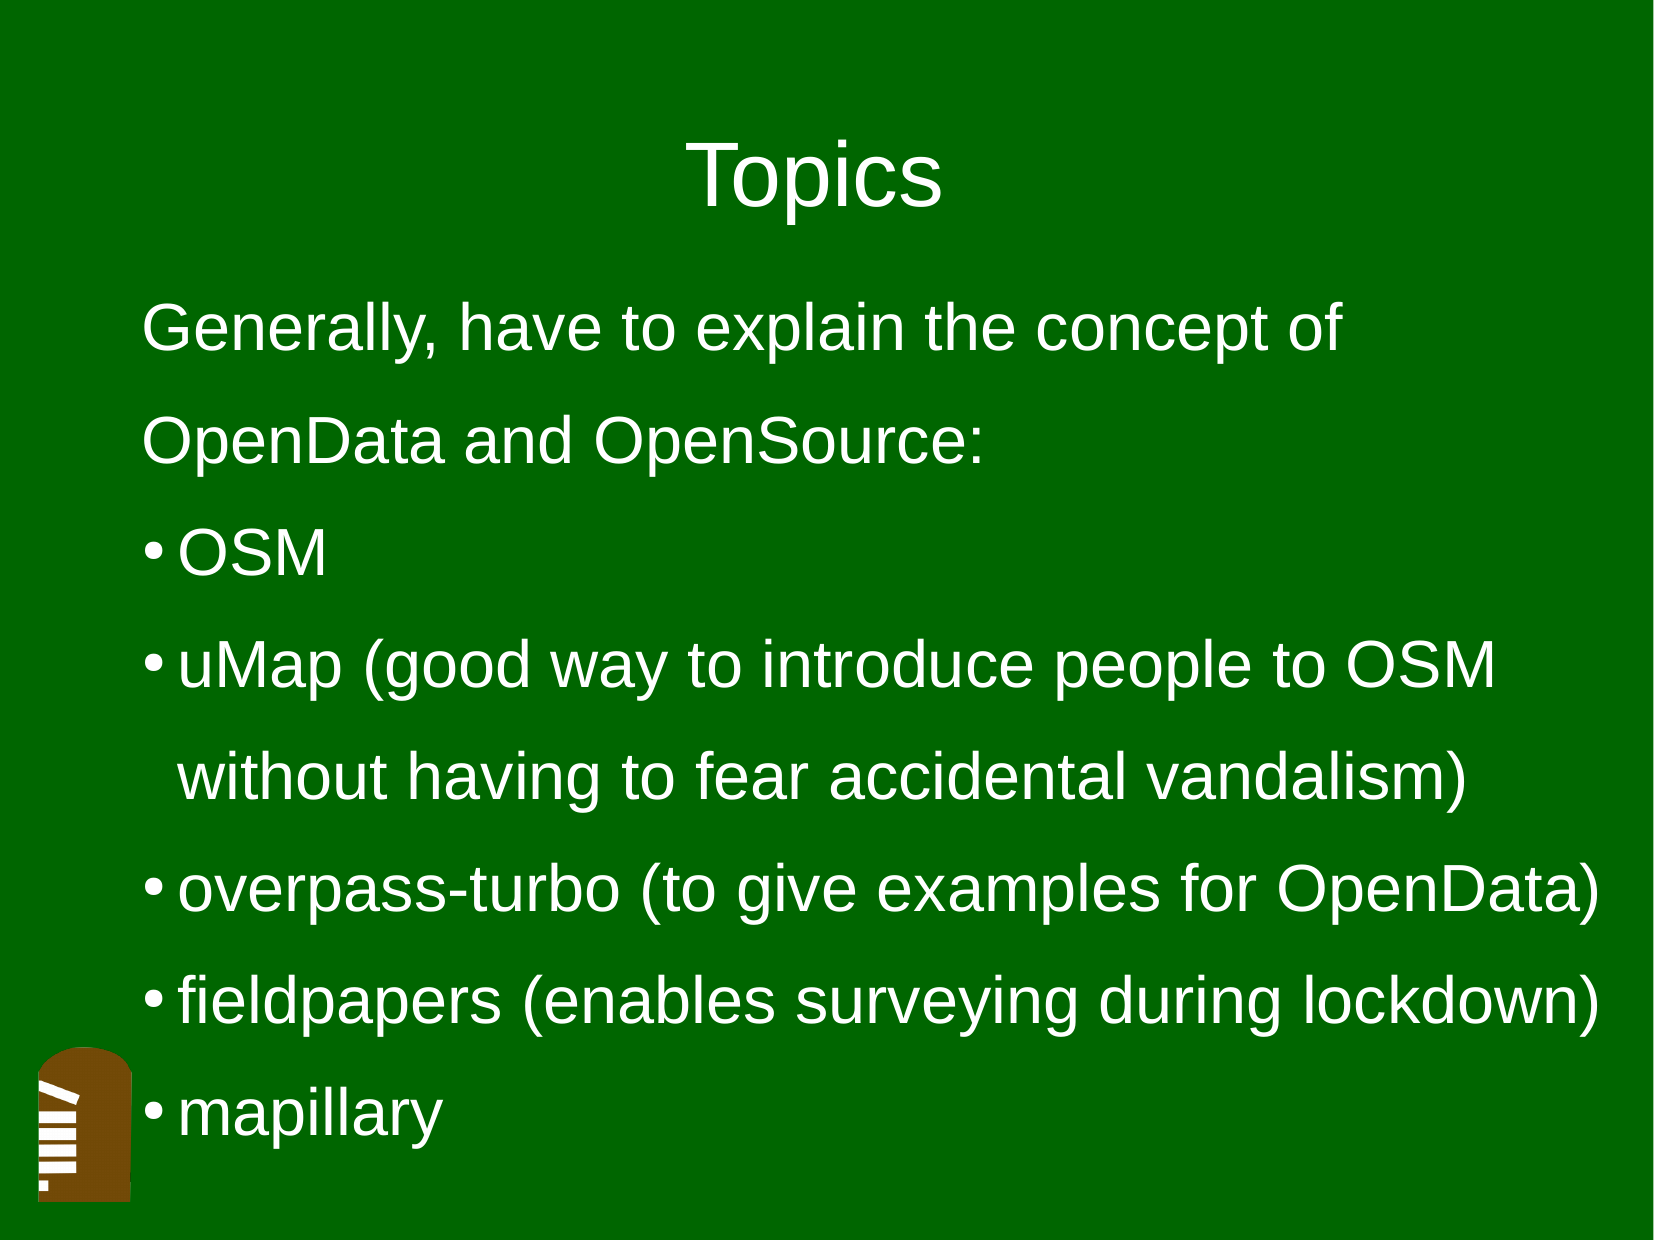

# Topics
Generally, have to explain the concept of OpenData and OpenSource:
OSM
uMap (good way to introduce people to OSM without having to fear accidental vandalism)
overpass-turbo (to give examples for OpenData)
fieldpapers (enables surveying during lockdown)
mapillary